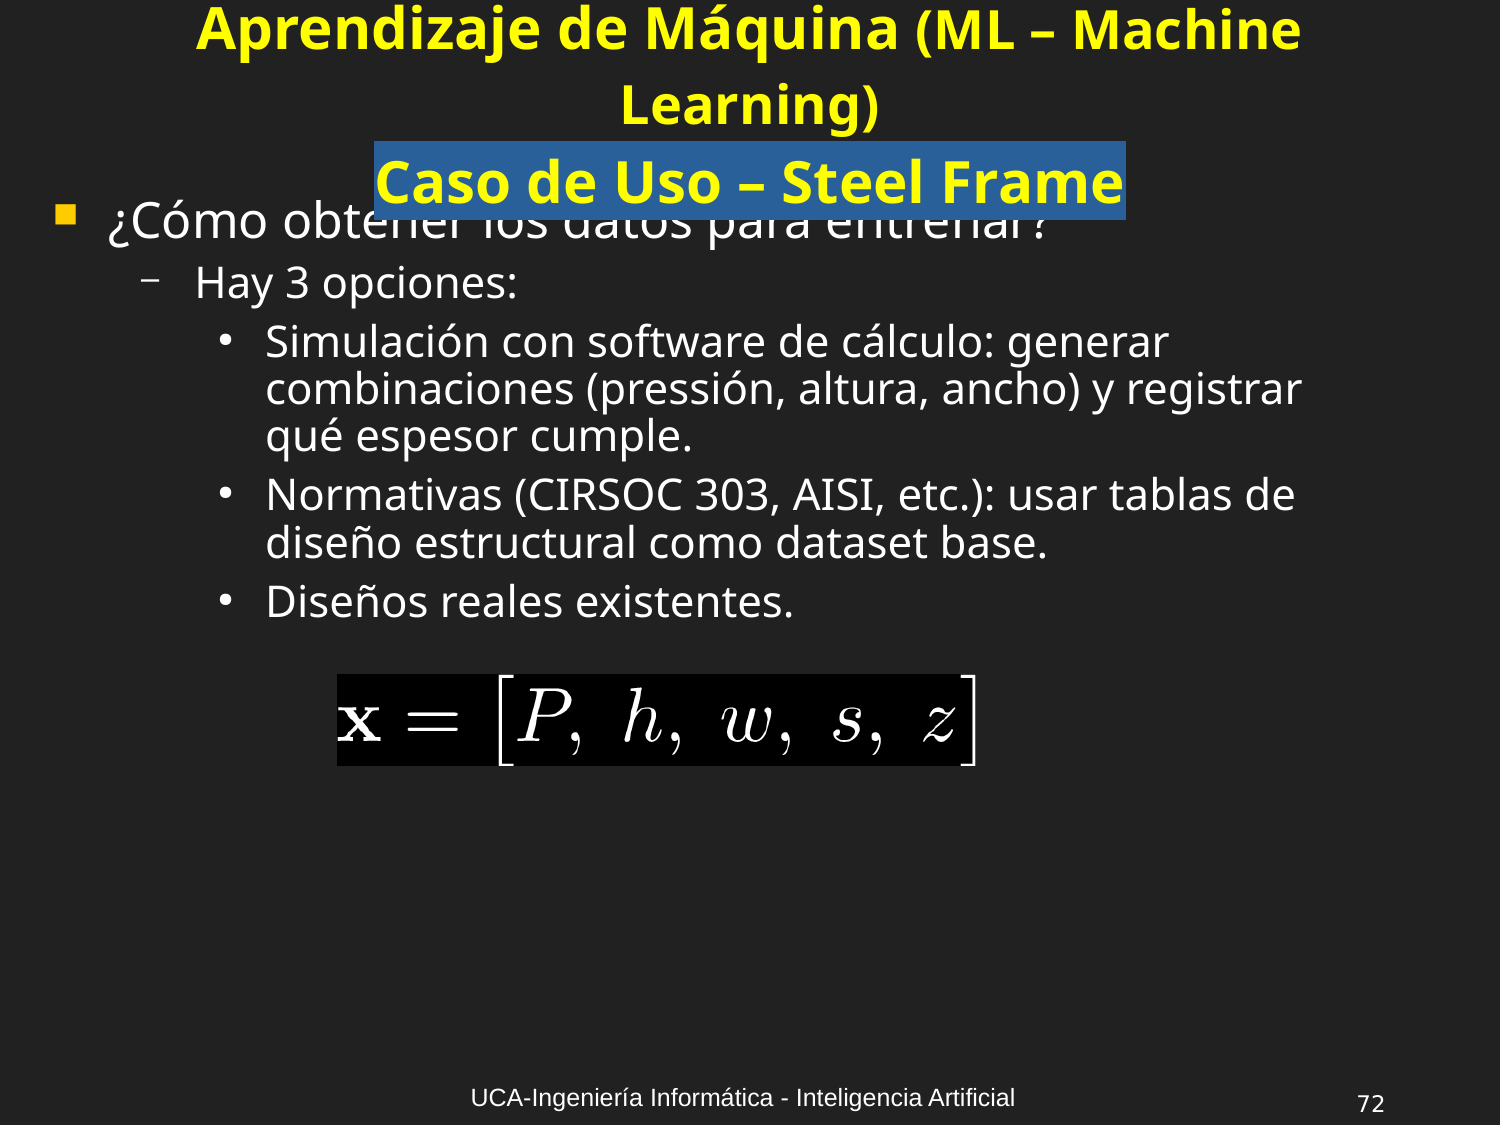

# Aprendizaje de Máquina (ML – Machine Learning) Caso de Uso – Steel Frame
¿Cómo obtener los datos para entrenar?
Hay 3 opciones:
Simulación con software de cálculo: generar combinaciones (pressión, altura, ancho) y registrar qué espesor cumple.
Normativas (CIRSOC 303, AISI, etc.): usar tablas de diseño estructural como dataset base.
Diseños reales existentes.